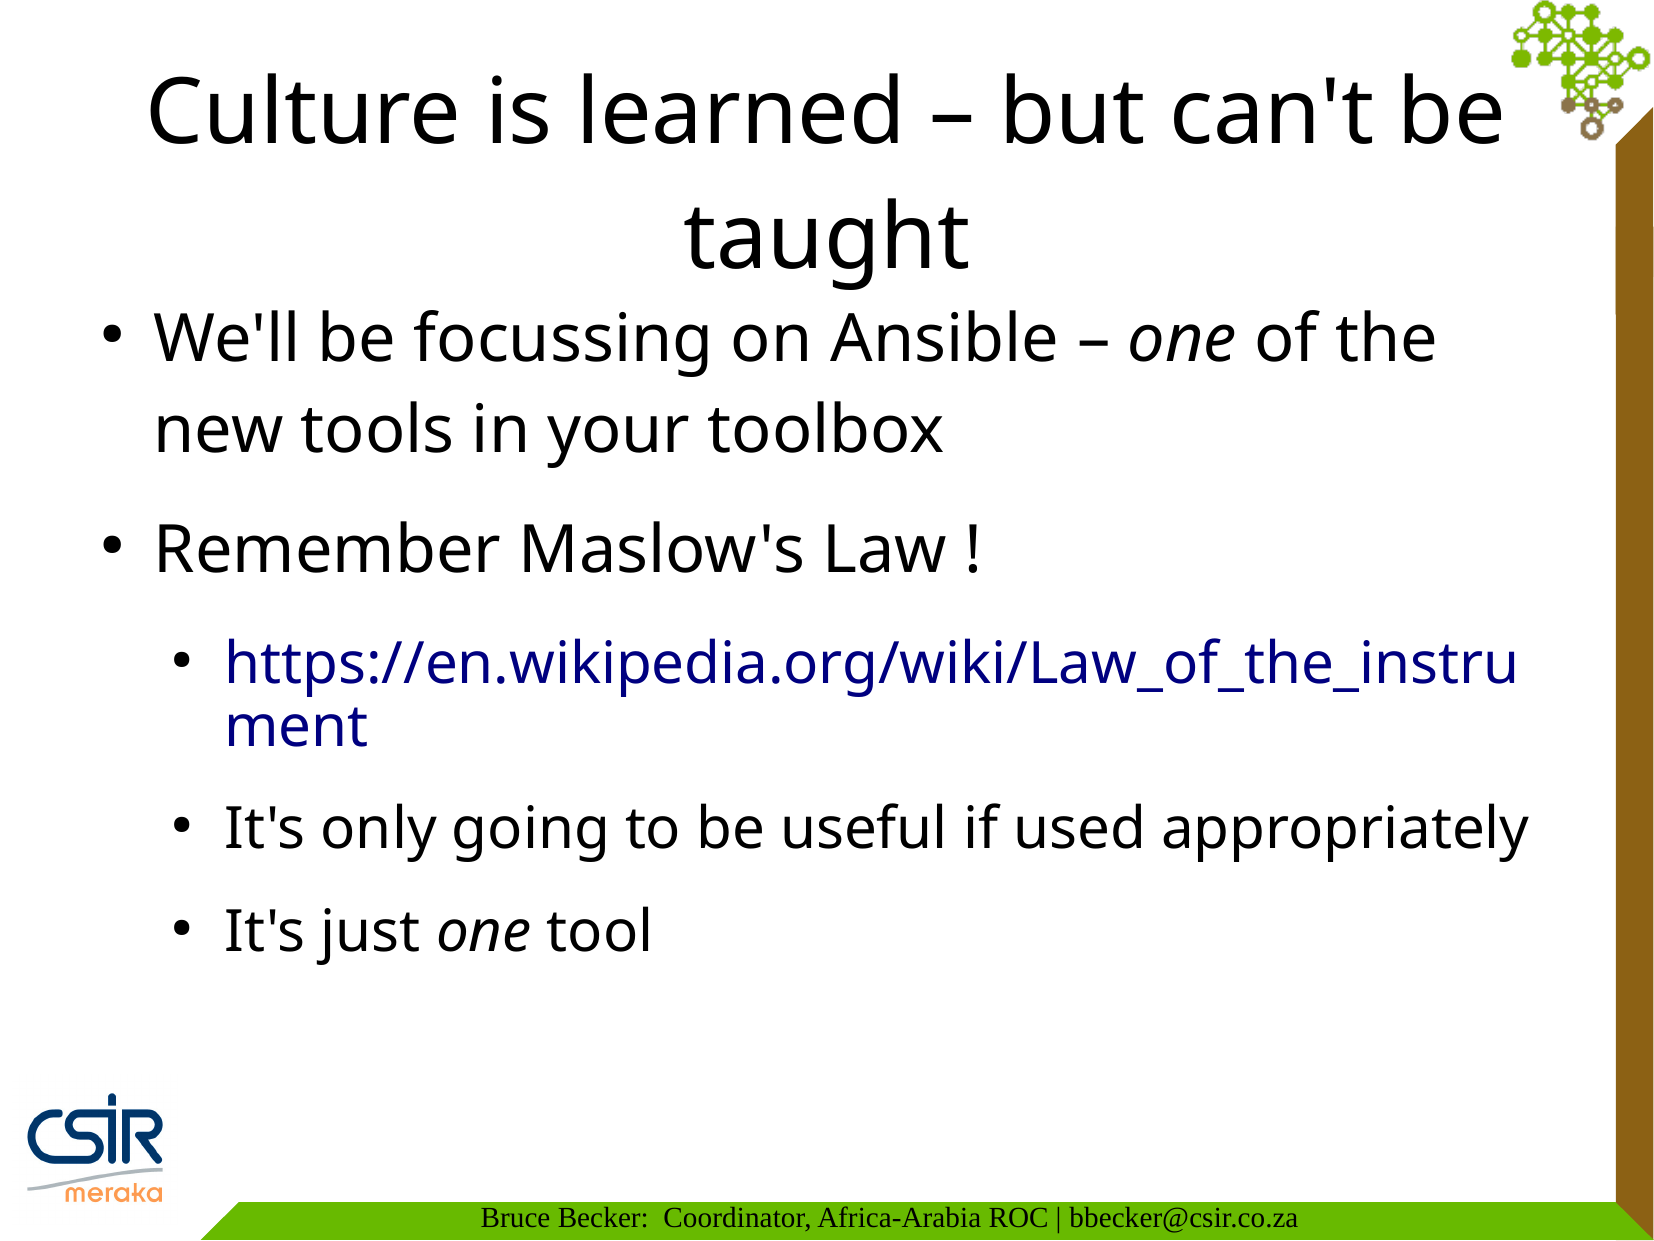

# Culture is learned – but can't be taught
We'll be focussing on Ansible – one of the new tools in your toolbox
Remember Maslow's Law !
https://en.wikipedia.org/wiki/Law_of_the_instrument
It's only going to be useful if used appropriately
It's just one tool
15